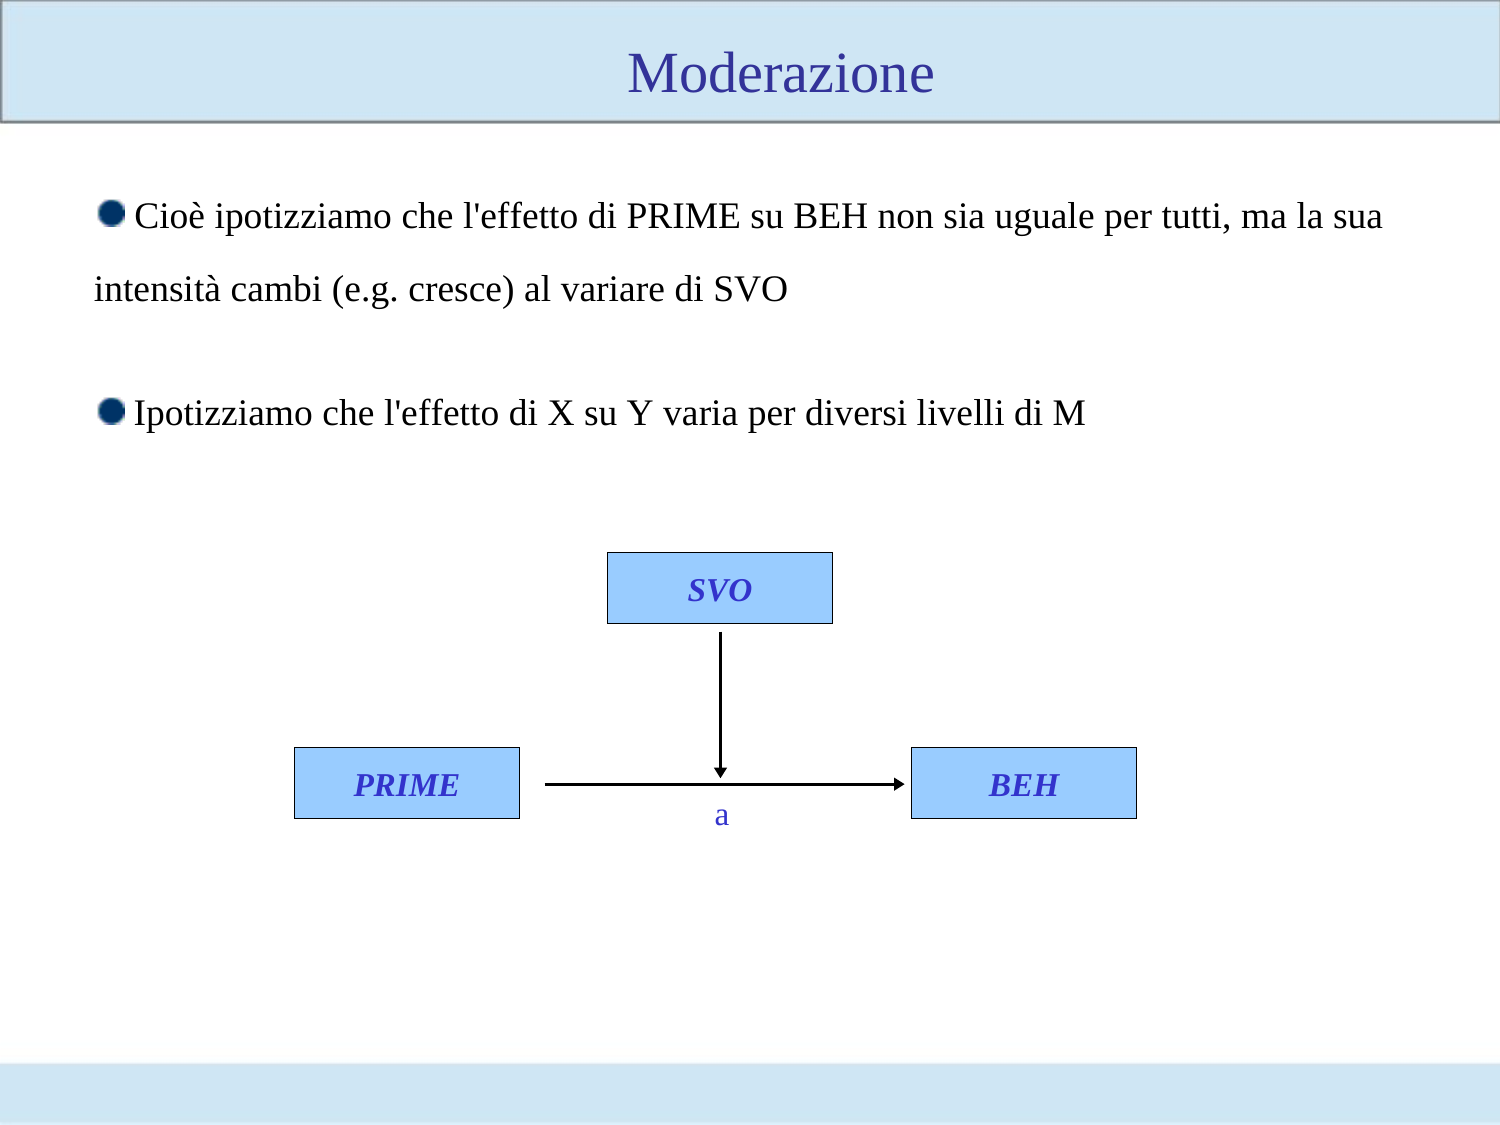

# Moderazione
 Cioè ipotizziamo che l'effetto di PRIME su BEH non sia uguale per tutti, ma la sua intensità cambi (e.g. cresce) al variare di SVO
 Ipotizziamo che l'effetto di X su Y varia per diversi livelli di M
SVO
PRIME
BEH
a